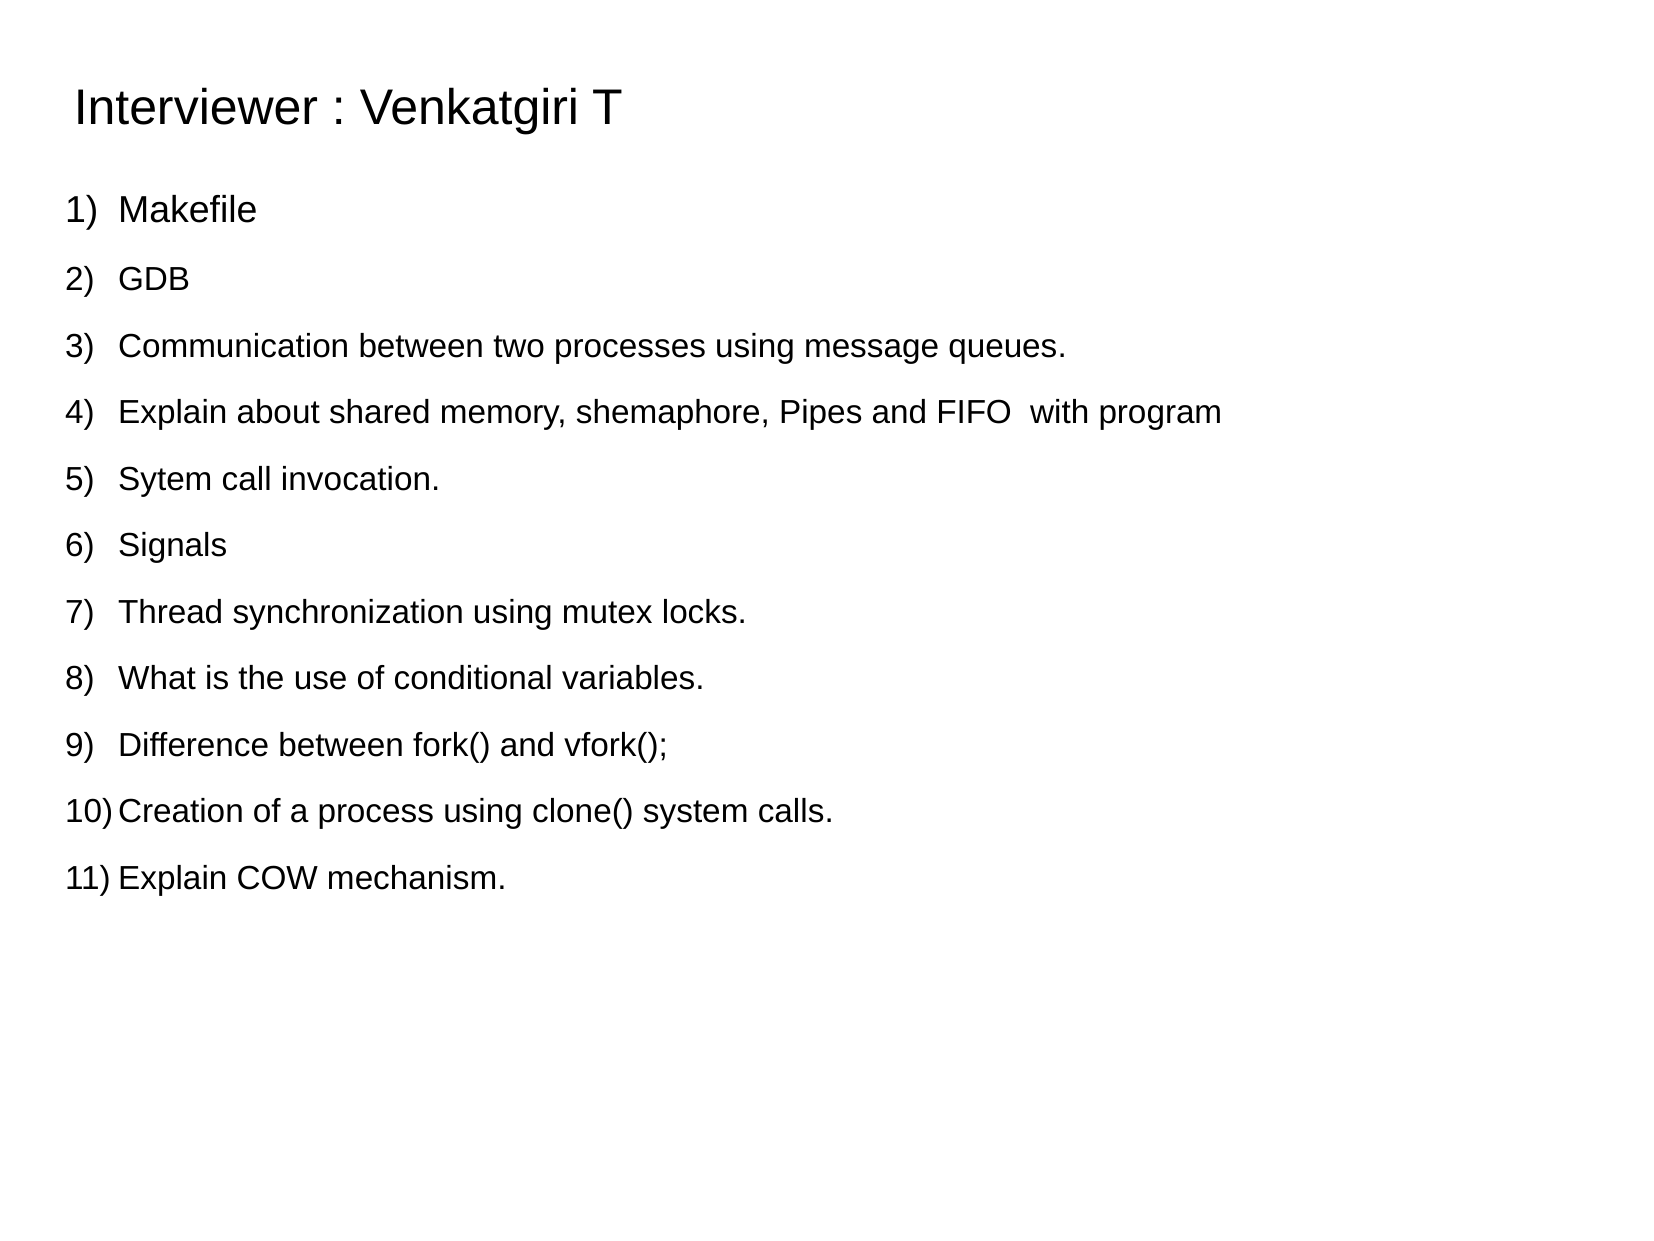

# Interviewer : Venkatgiri T
Makefile
GDB
Communication between two processes using message queues.
Explain about shared memory, shemaphore, Pipes and FIFO with program
Sytem call invocation.
Signals
Thread synchronization using mutex locks.
What is the use of conditional variables.
Difference between fork() and vfork();
Creation of a process using clone() system calls.
Explain COW mechanism.